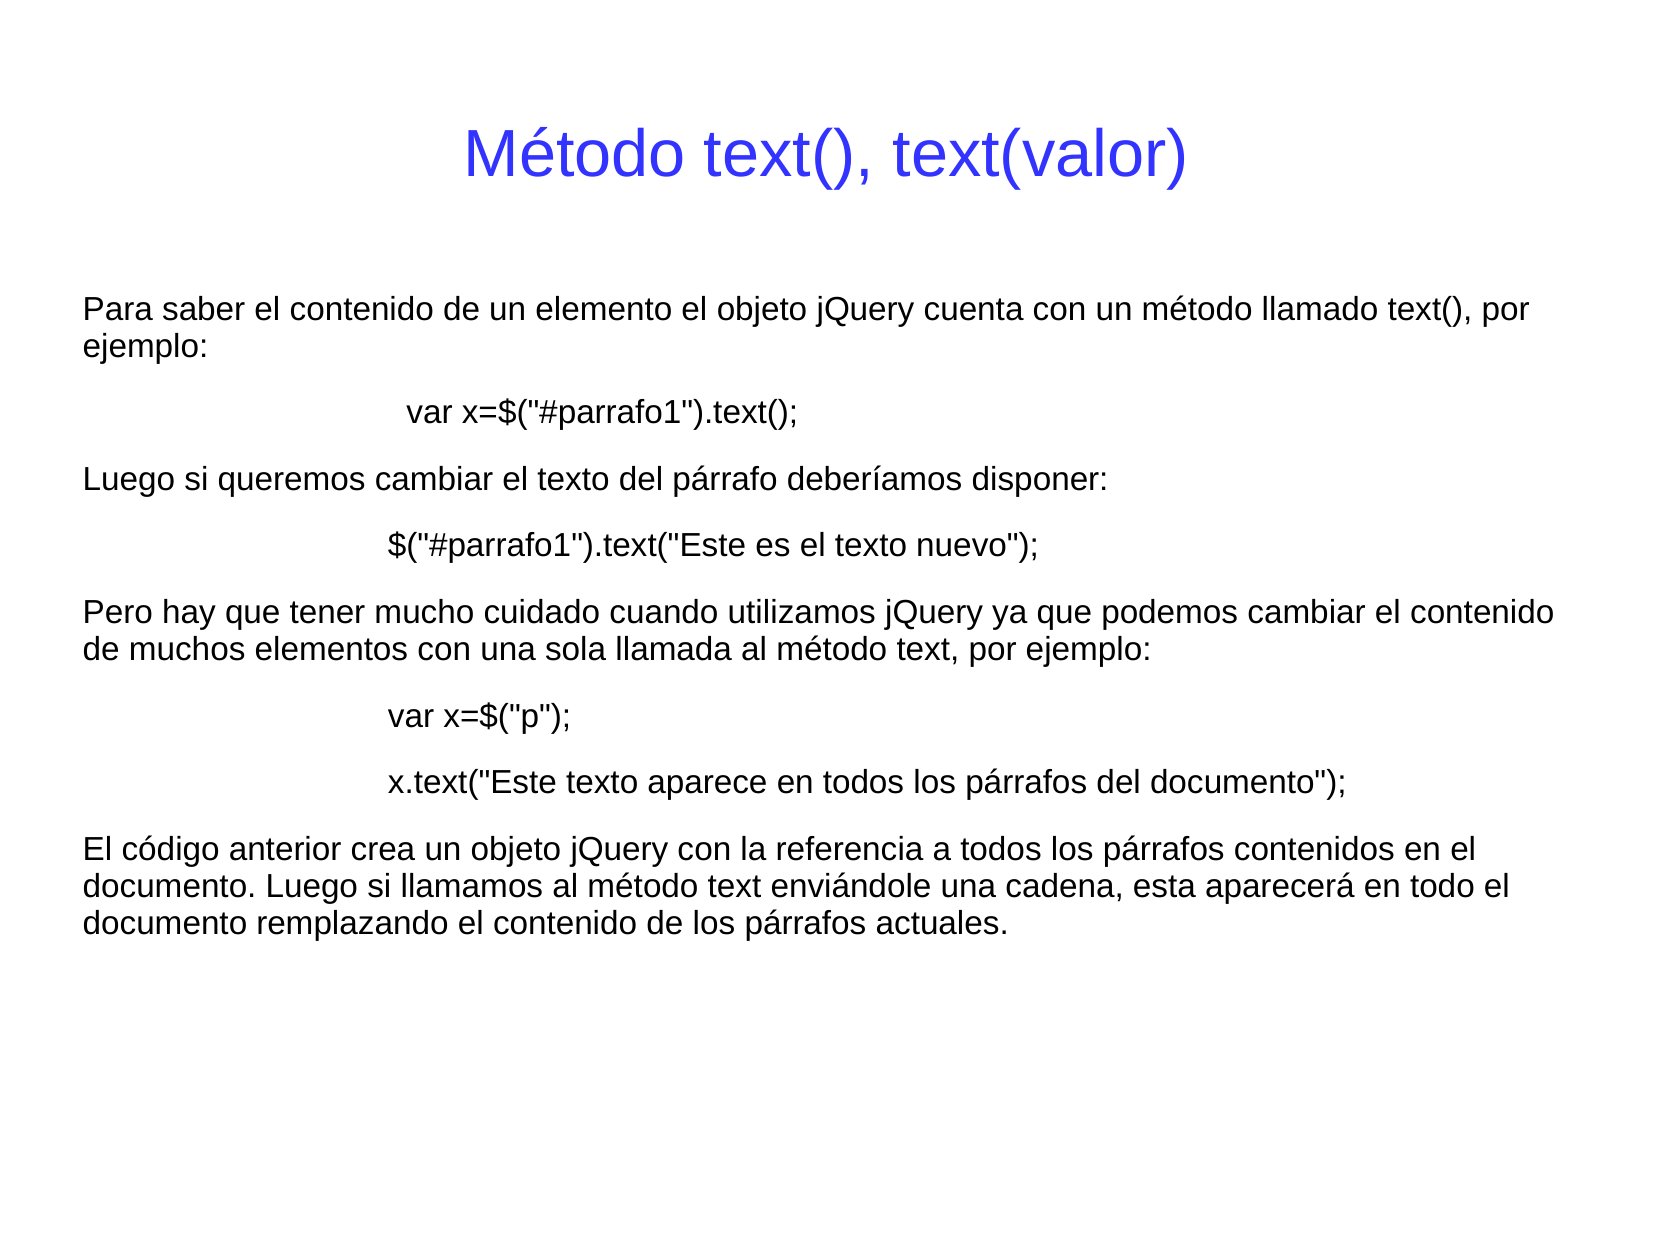

# Método text(), text(valor)
Para saber el contenido de un elemento el objeto jQuery cuenta con un método llamado text(), por ejemplo:
 var x=$("#parrafo1").text();
Luego si queremos cambiar el texto del párrafo deberíamos disponer:
 $("#parrafo1").text("Este es el texto nuevo");
Pero hay que tener mucho cuidado cuando utilizamos jQuery ya que podemos cambiar el contenido de muchos elementos con una sola llamada al método text, por ejemplo:
 var x=$("p");
 x.text("Este texto aparece en todos los párrafos del documento");
El código anterior crea un objeto jQuery con la referencia a todos los párrafos contenidos en el documento. Luego si llamamos al método text enviándole una cadena, esta aparecerá en todo el documento remplazando el contenido de los párrafos actuales.